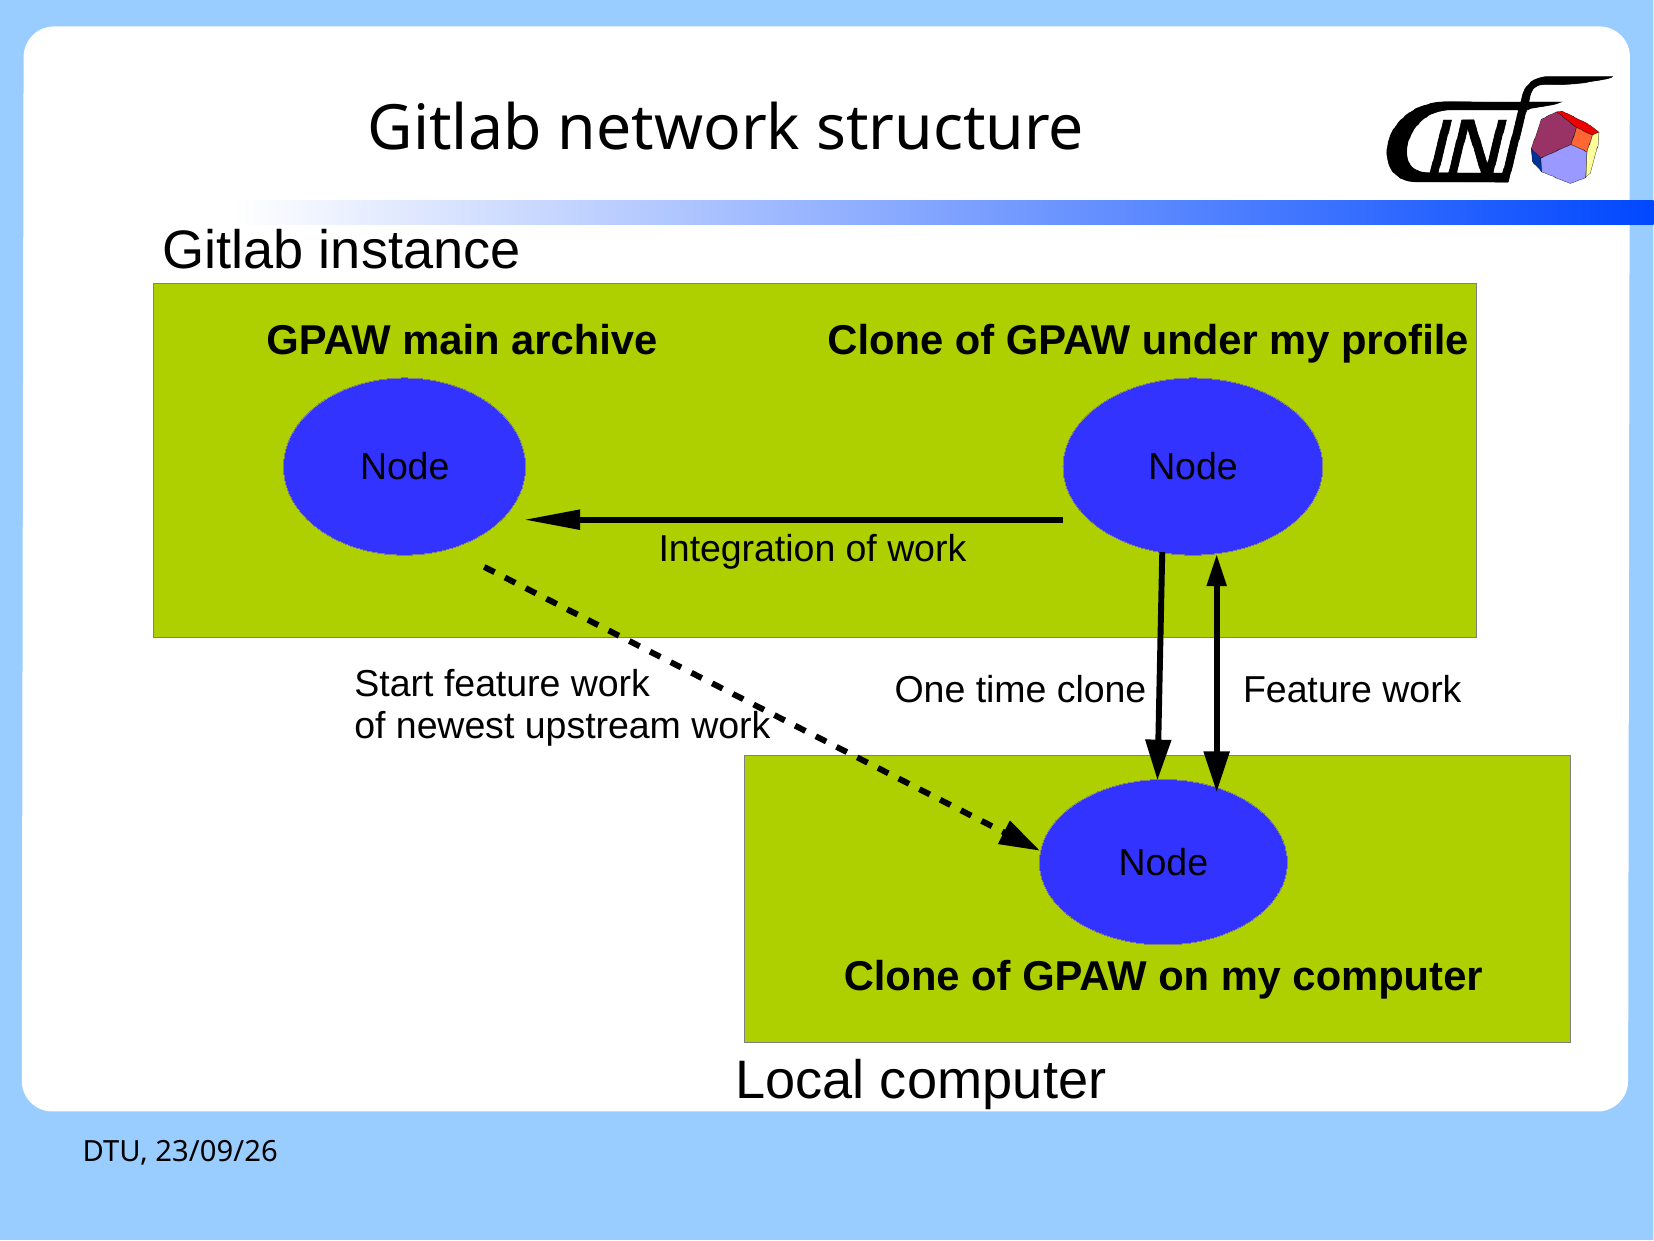

# Gitlab network structure
Gitlab instance
GPAW main archive
Clone of GPAW under my profile
Node
Node
Integration of work
Start feature work
of newest upstream work
One time clone
Feature work
Node
Clone of GPAW on my computer
Local computer